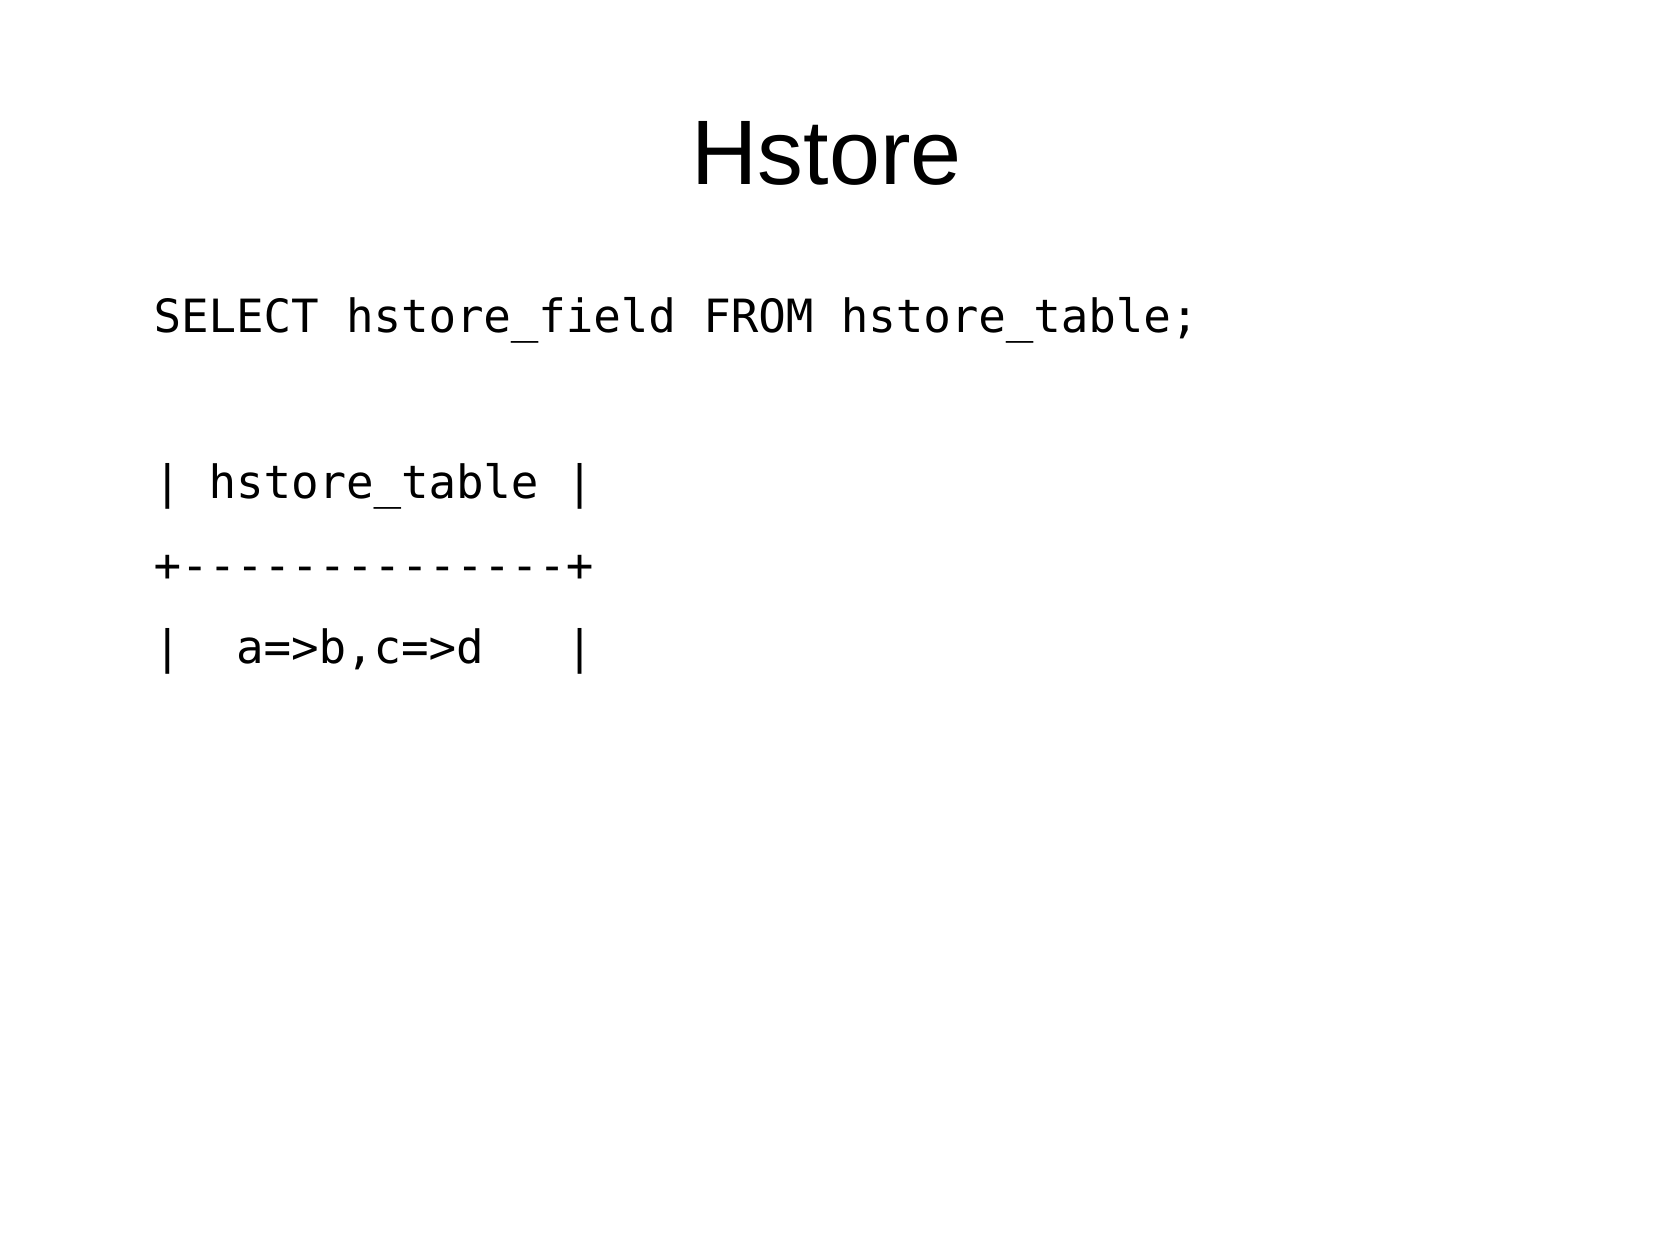

# Hstore
SELECT hstore_field FROM hstore_table;
| hstore_table |
+--------------+
| a=>b,c=>d |